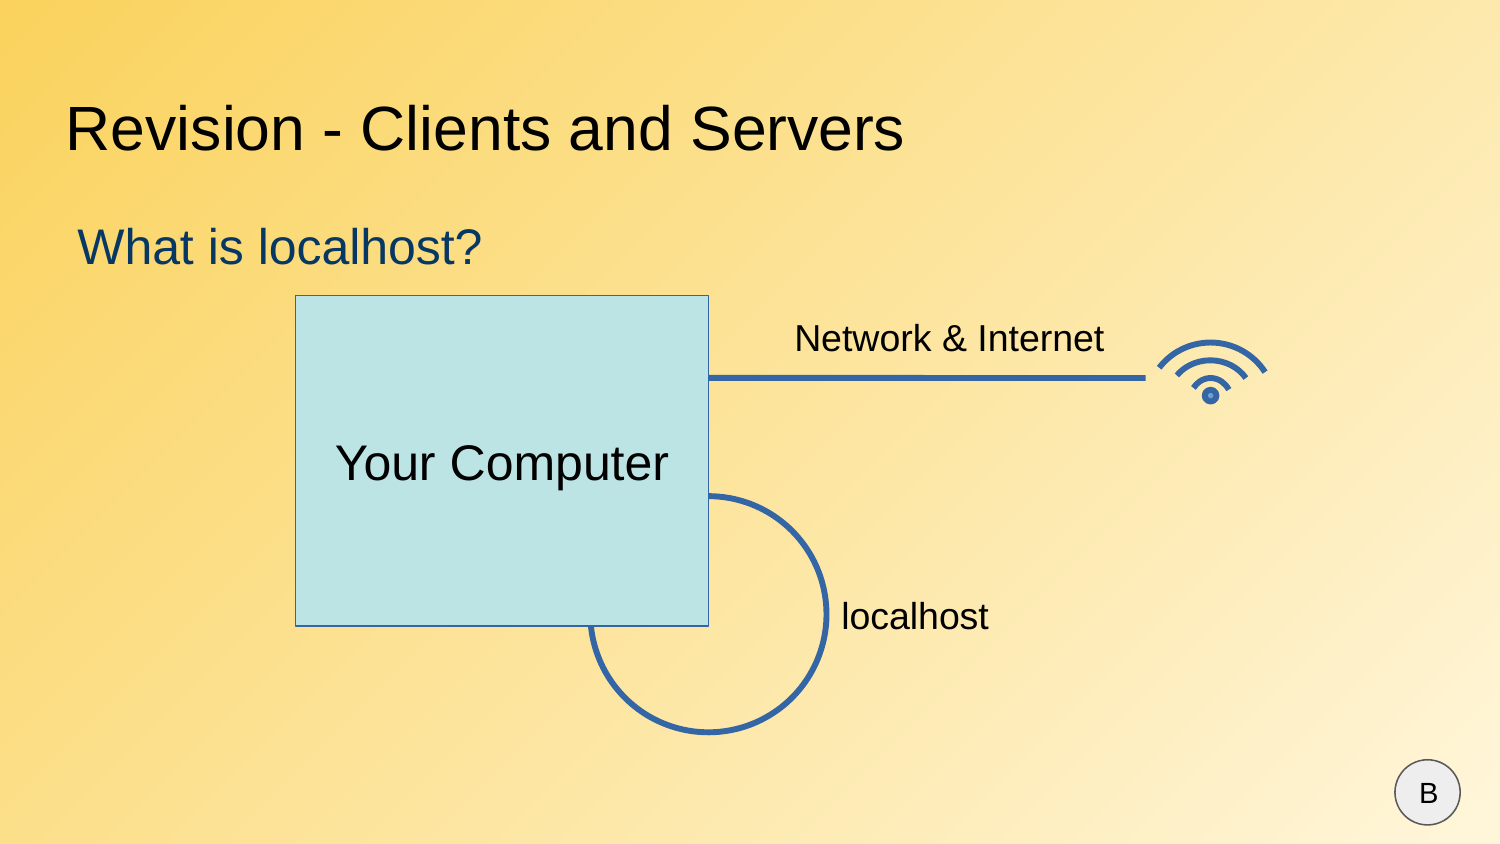

Revision - Clients and Servers
What is localhost?
Your Computer
Network & Internet
localhost
B